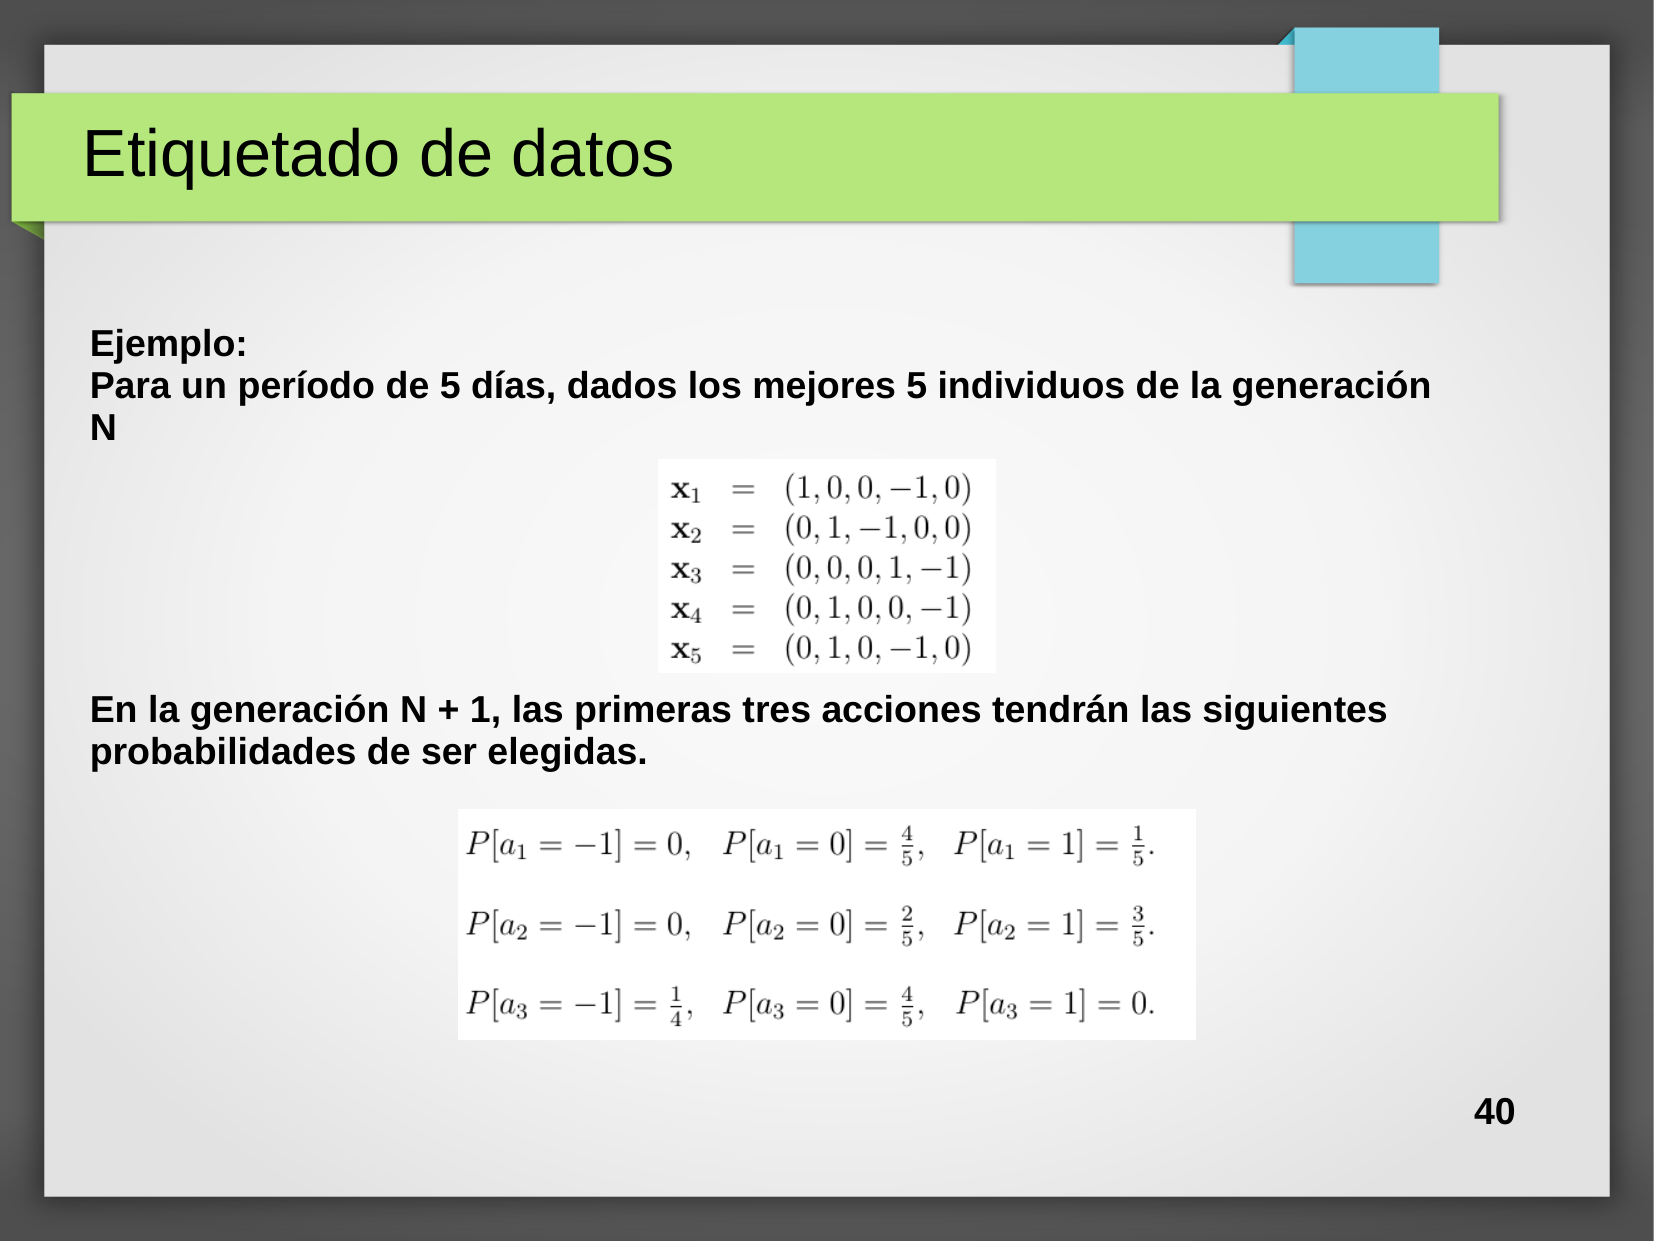

# Etiquetado de datos
Ejemplo:
Para un período de 5 días, dados los mejores 5 individuos de la generación N
En la generación N + 1, las primeras tres acciones tendrán las siguientes probabilidades de ser elegidas.